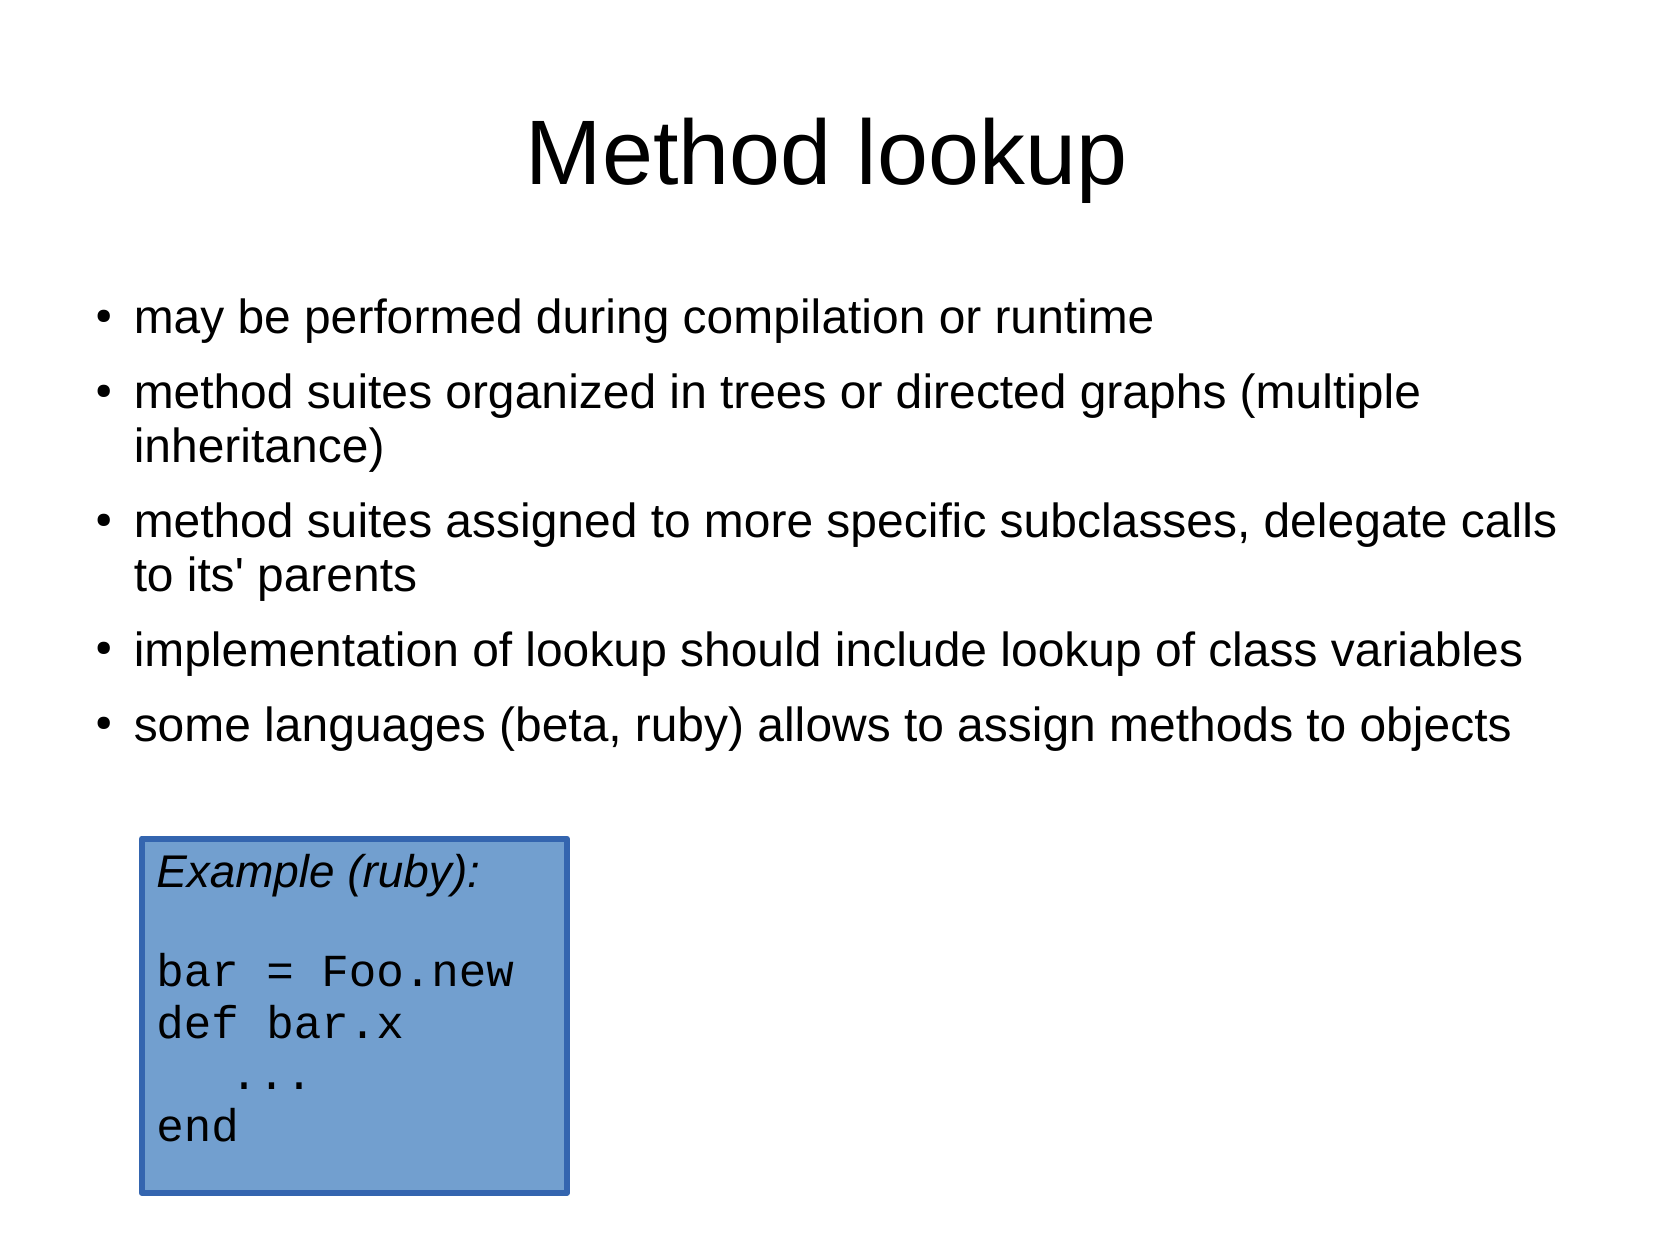

# Method lookup
may be performed during compilation or runtime
method suites organized in trees or directed graphs (multiple inheritance)
method suites assigned to more specific subclasses, delegate calls to its' parents
implementation of lookup should include lookup of class variables
some languages (beta, ruby) allows to assign methods to objects
Example (ruby):
bar = Foo.new
def bar.x
	...
end